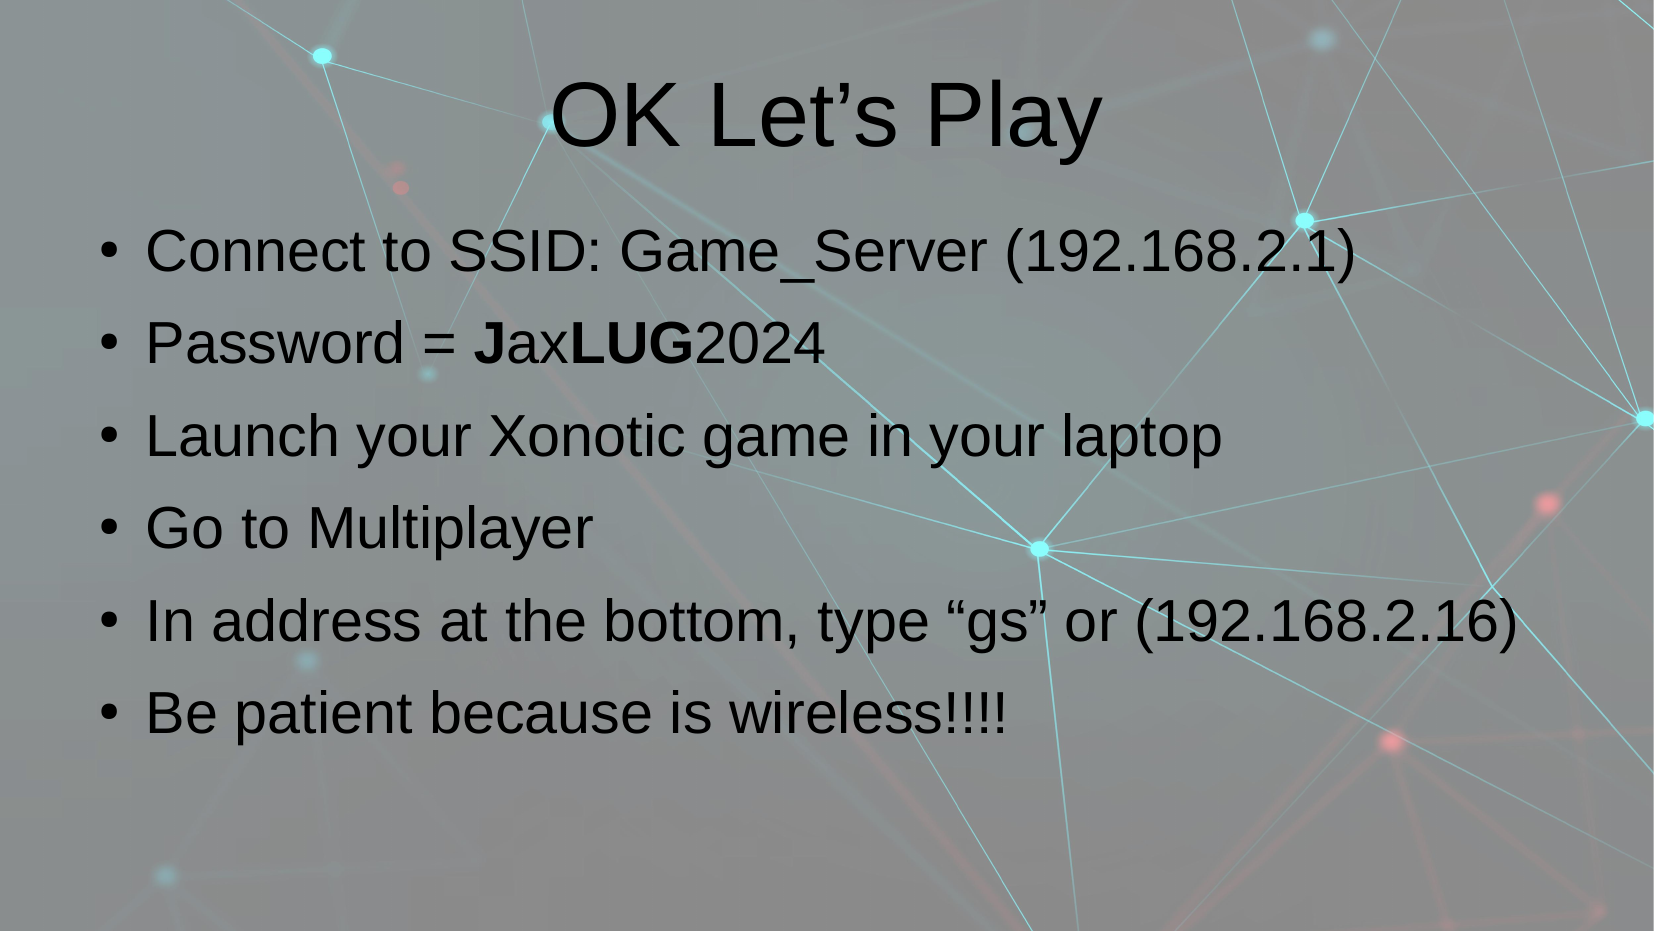

# OK Let’s Play
Connect to SSID: Game_Server (192.168.2.1)
Password = JaxLUG2024
Launch your Xonotic game in your laptop
Go to Multiplayer
In address at the bottom, type “gs” or (192.168.2.16)
Be patient because is wireless!!!!